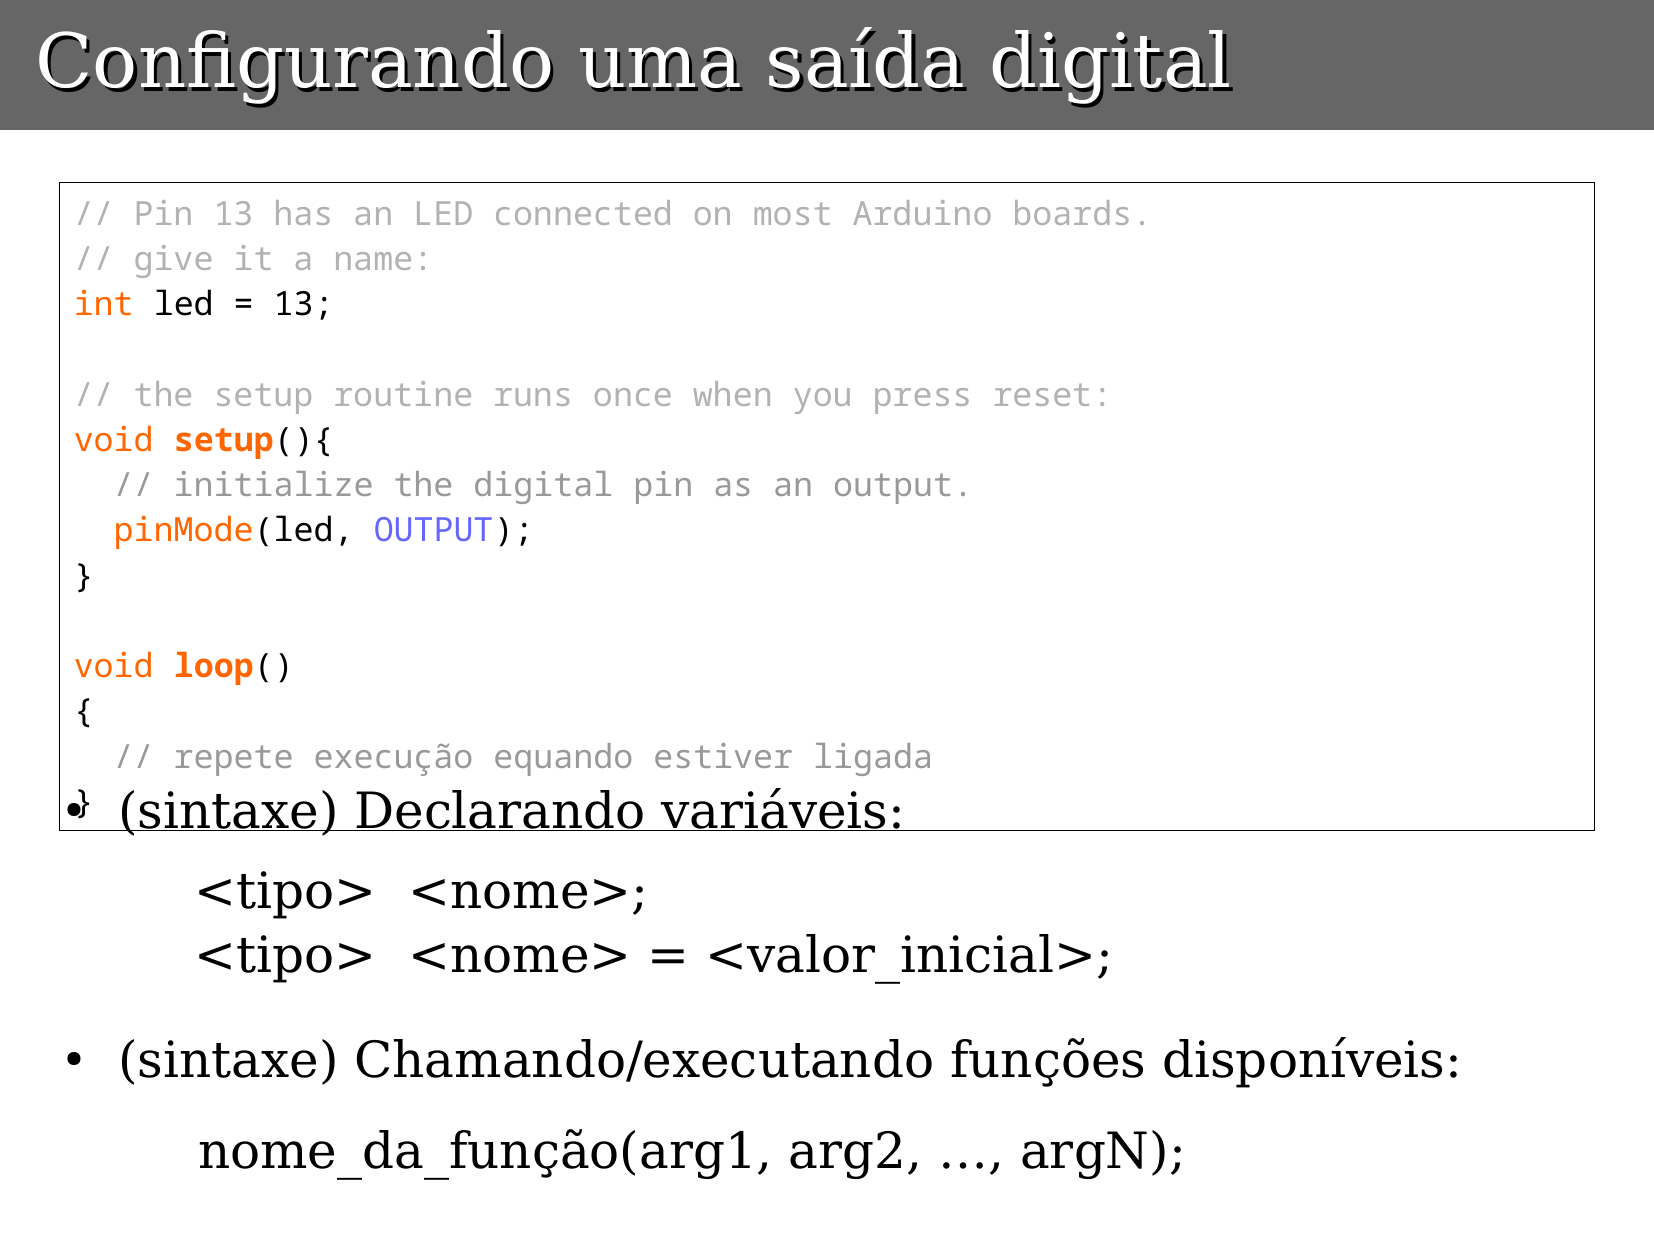

# Configurando uma saída digital
// Pin 13 has an LED connected on most Arduino boards.
// give it a name:
int led = 13;
// the setup routine runs once when you press reset:
void setup(){
 // initialize the digital pin as an output.
 pinMode(led, OUTPUT);
}
void loop()
{
 // repete execução equando estiver ligada
}
(sintaxe) Declarando variáveis:
<tipo> <nome>;
<tipo> <nome> = <valor_inicial>;
(sintaxe) Chamando/executando funções disponíveis:
nome_da_função(arg1, arg2, …, argN);